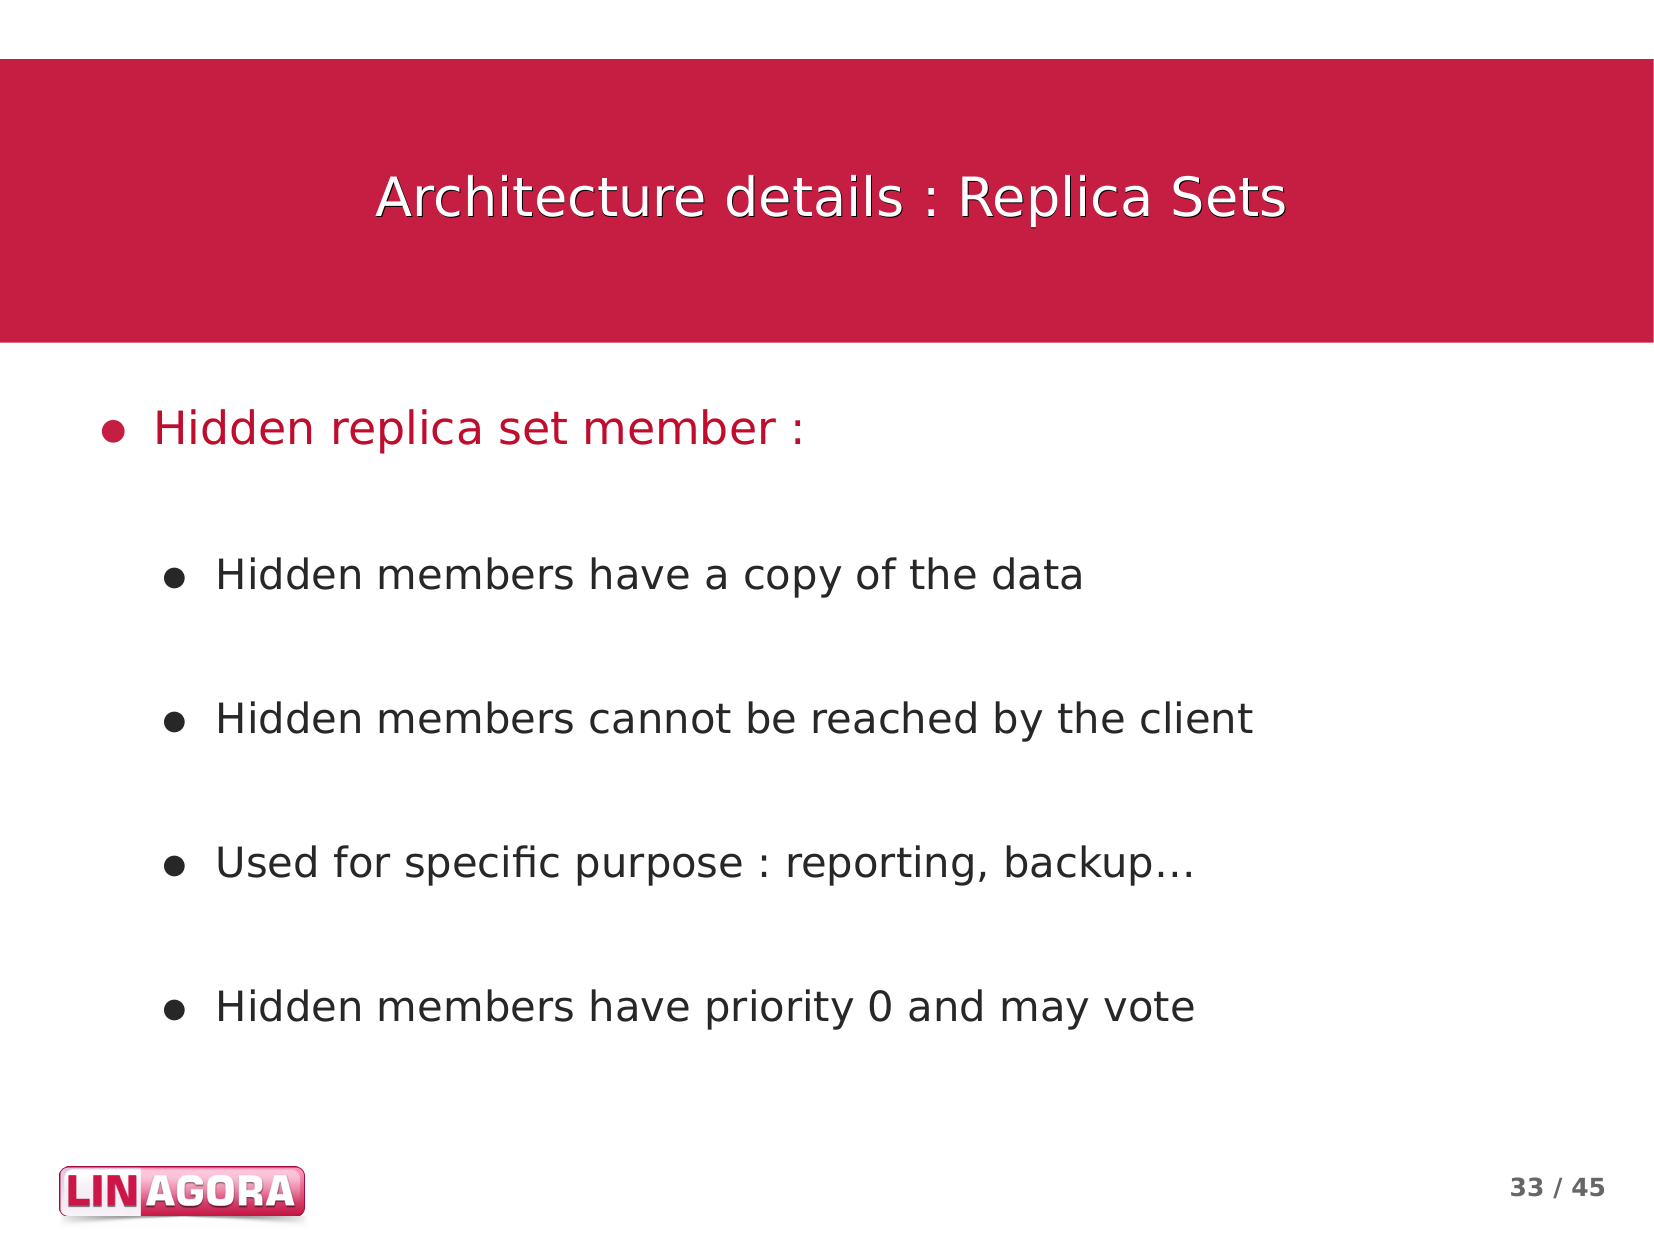

# Architecture details : Replica Sets
Hidden replica set member :
Hidden members have a copy of the data
Hidden members cannot be reached by the client
Used for specific purpose : reporting, backup…
Hidden members have priority 0 and may vote